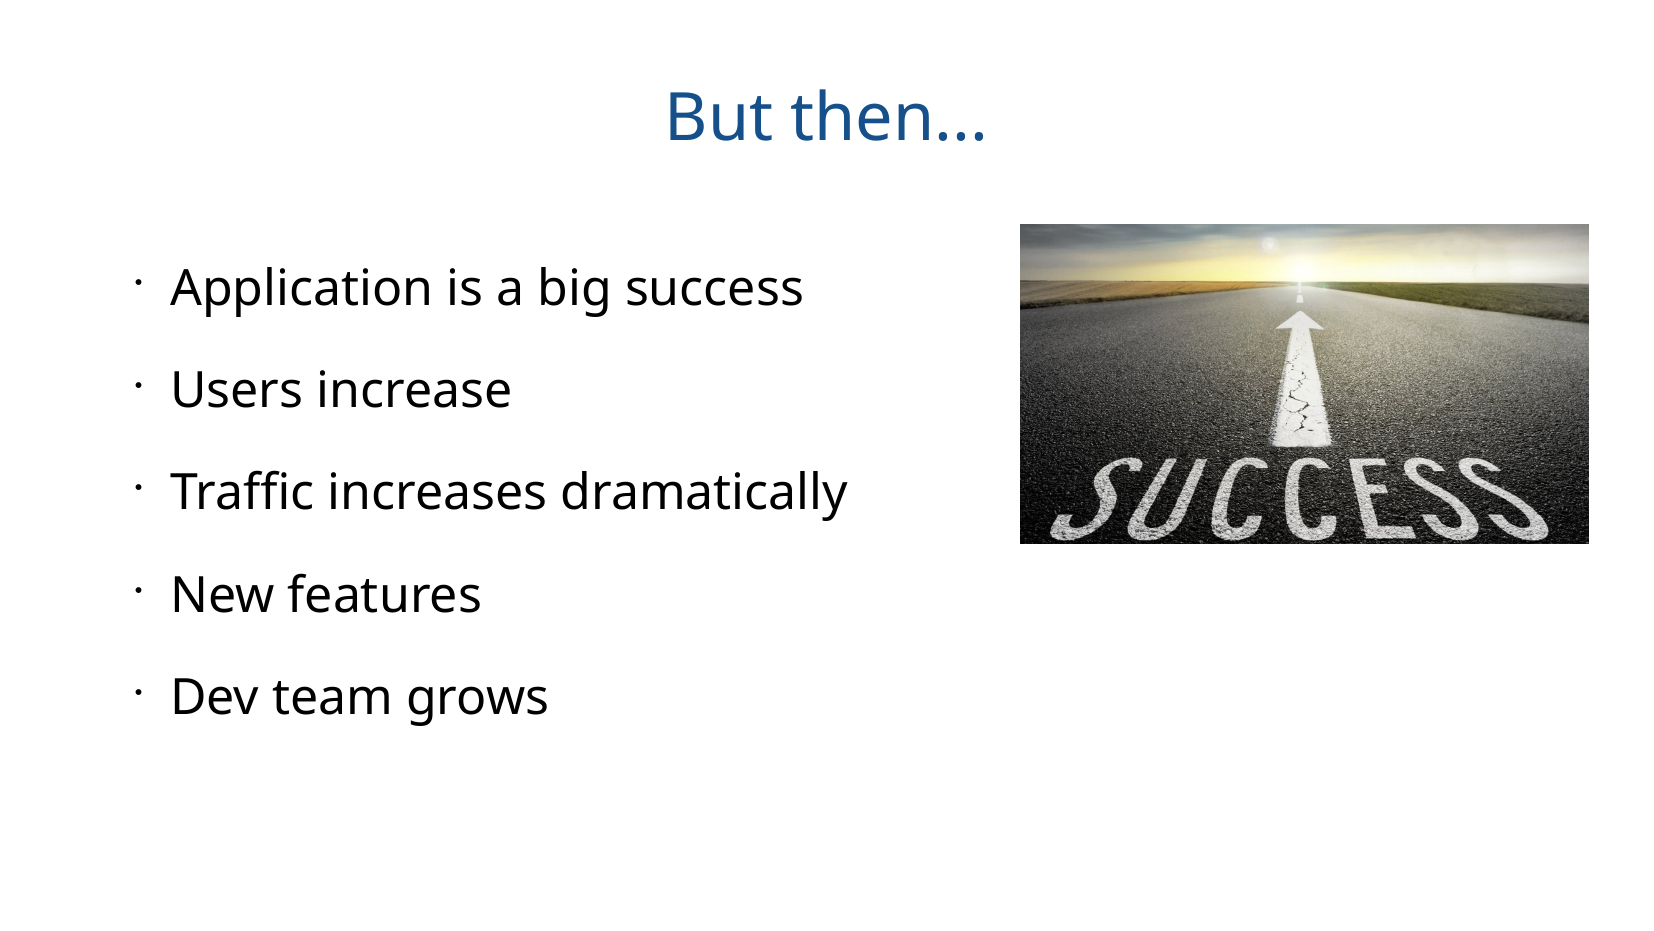

# But then...
Application is a big success
Users increase
Traffic increases dramatically
New features
Dev team grows